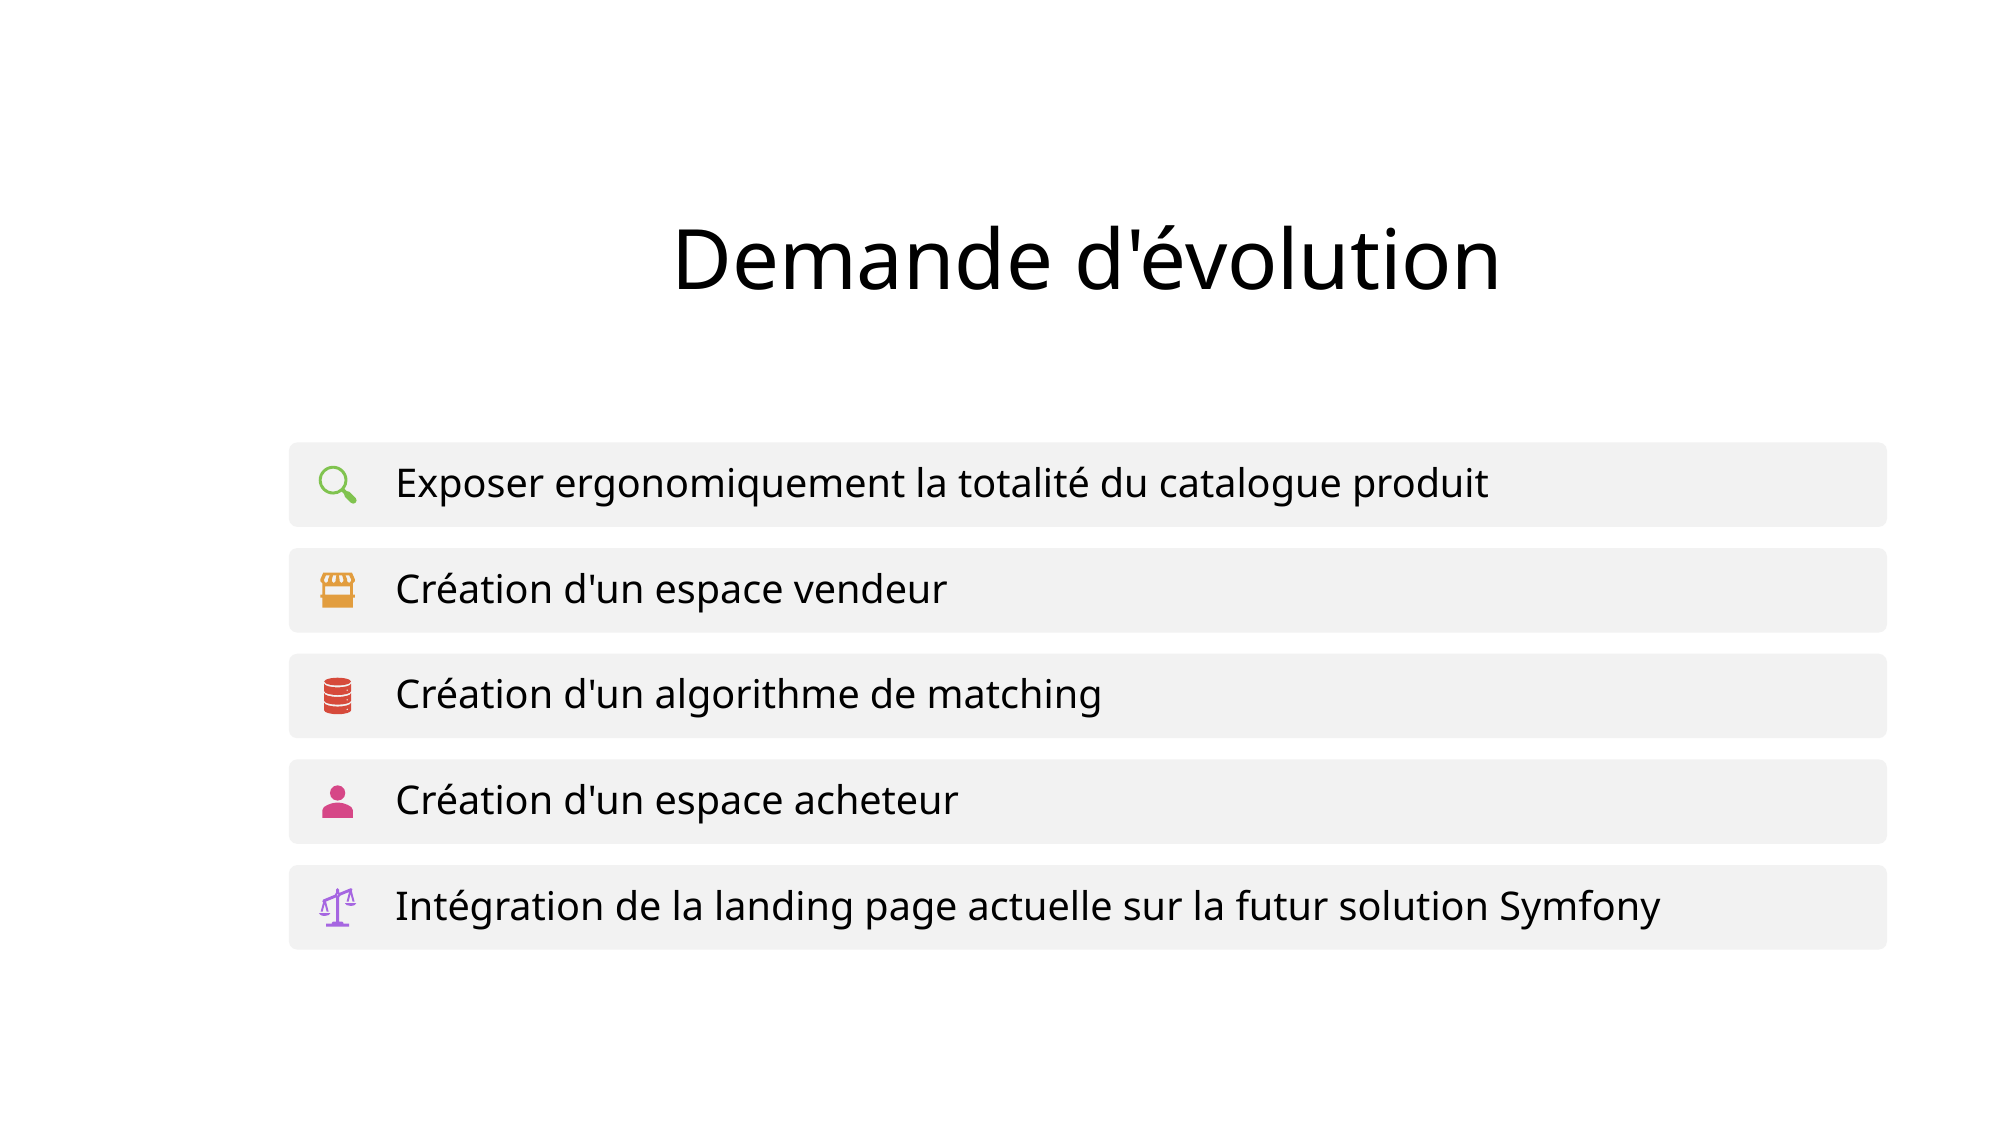

# Demande d'évolution
Exposer ergonomiquement la totalité du catalogue produit
Création d'un espace vendeur
Création d'un algorithme de matching
Création d'un espace acheteur
Intégration de la landing page actuelle sur la futur solution Symfony